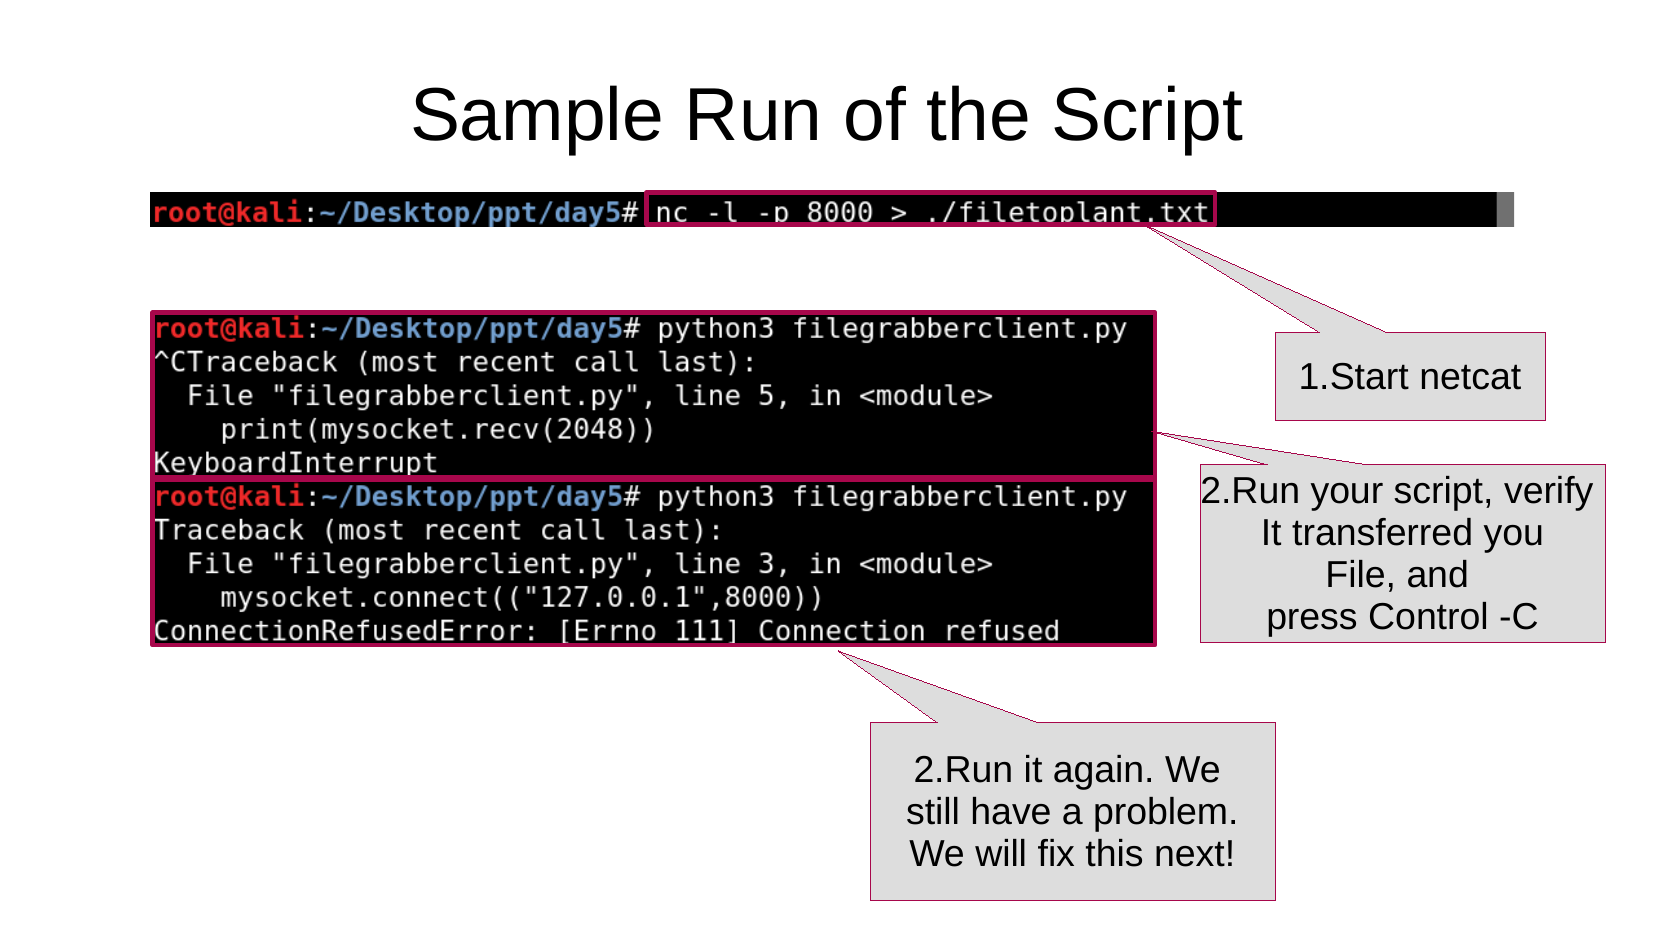

# Sample Run of the Script
1.Start netcat
2.Run your script, verify
It transferred you
File, and
press Control -C
2.Run it again. We
still have a problem.
We will fix this next!